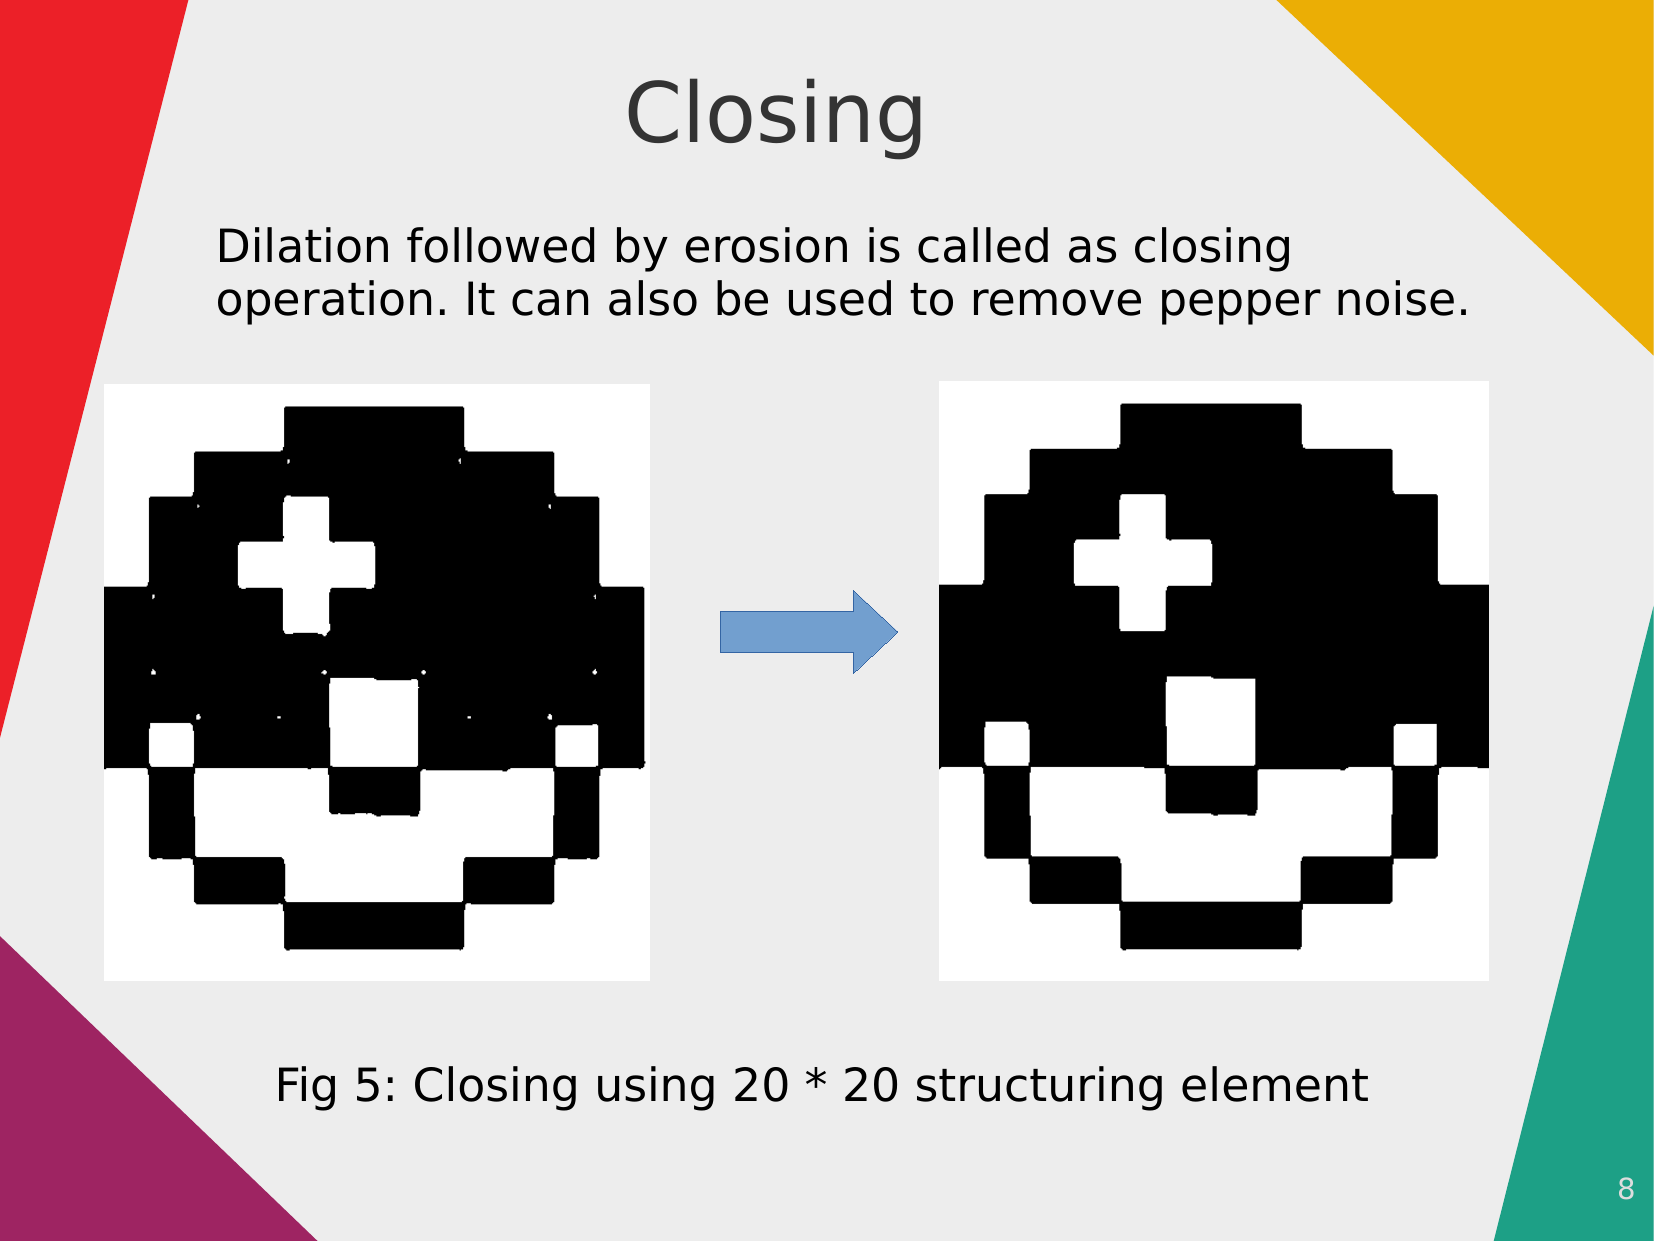

# Closing
Dilation followed by erosion is called as closing operation. It can also be used to remove pepper noise.
Fig 5: Closing using 20 * 20 structuring element
8